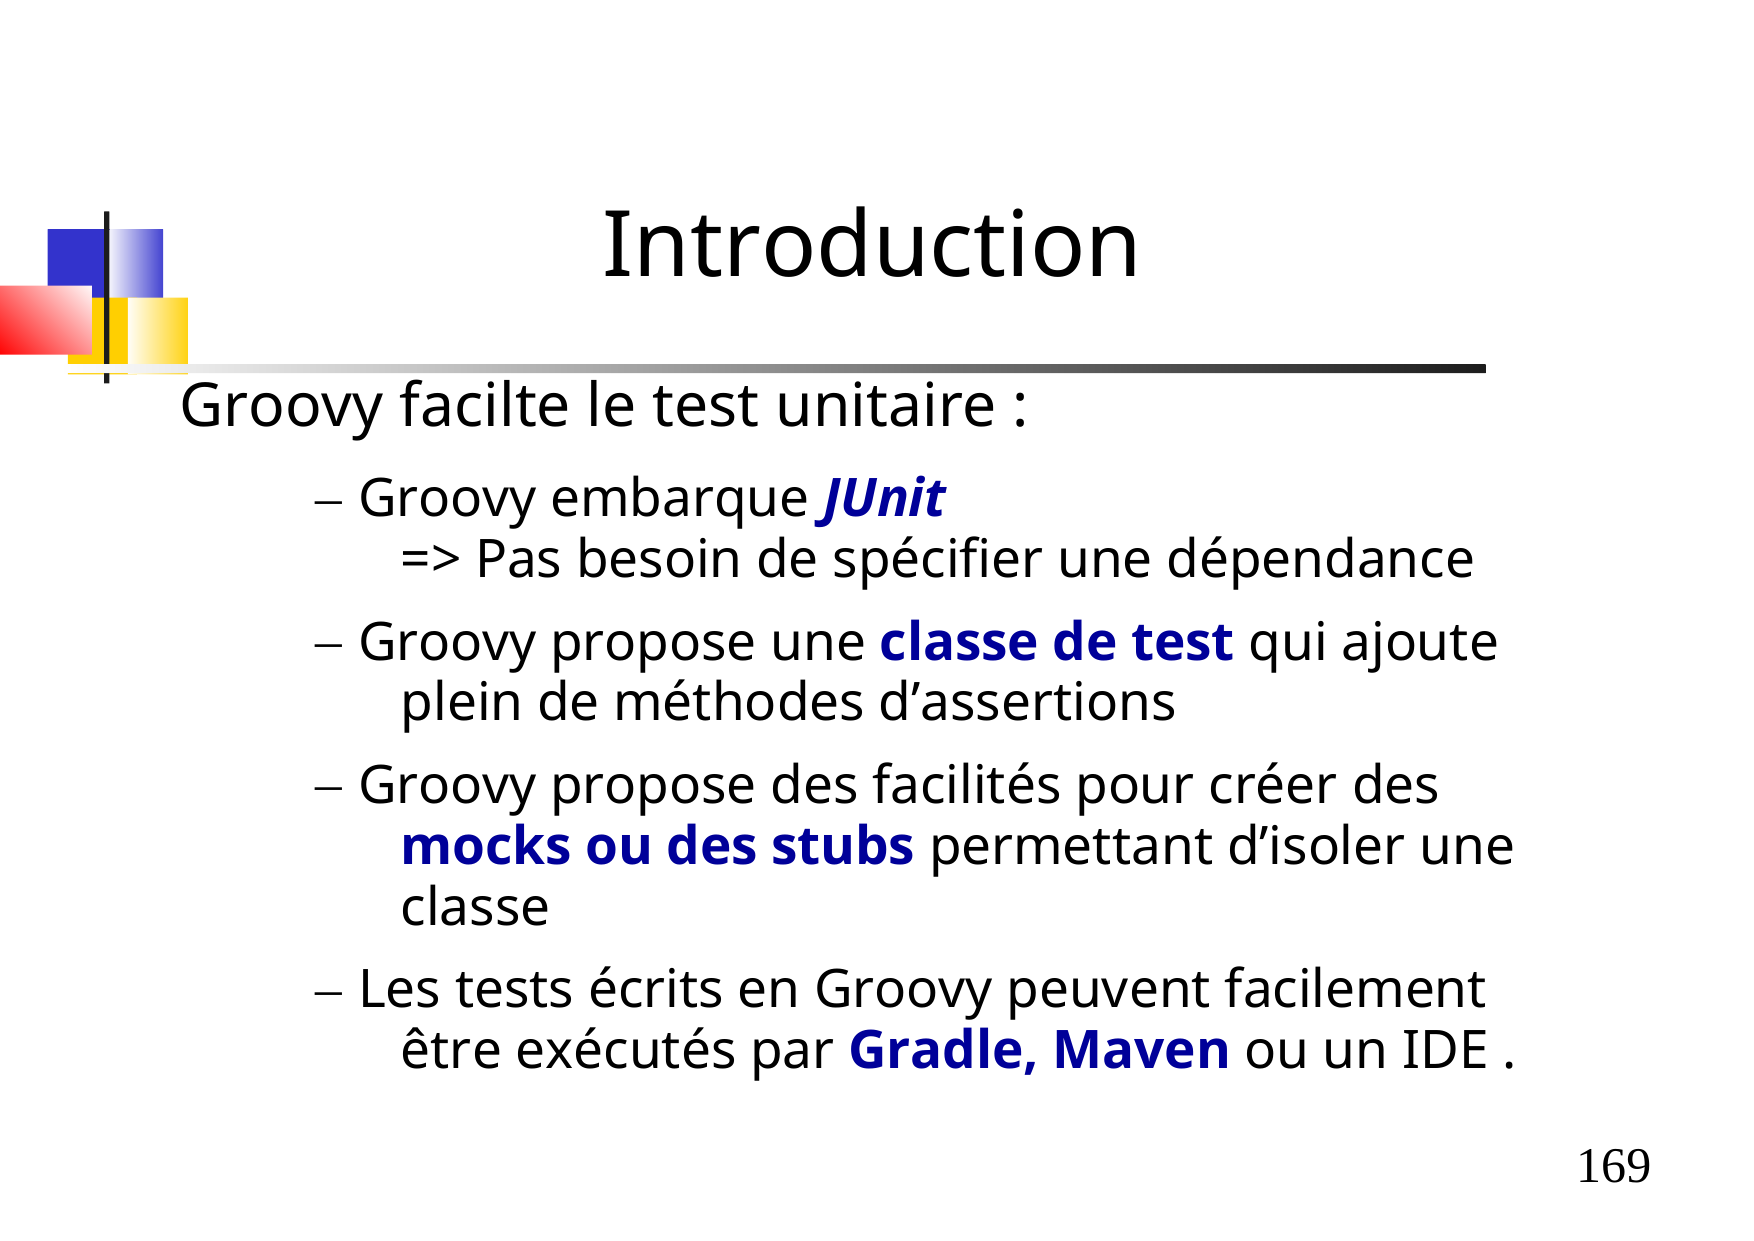

# Introduction
Groovy facilte le test unitaire :
Groovy embarque JUnit
=> Pas besoin de spécifier une dépendance
Groovy propose une classe de test qui ajoute plein de méthodes d’assertions
Groovy propose des facilités pour créer des mocks ou des stubs permettant d’isoler une classe
Les tests écrits en Groovy peuvent facilement être exécutés par Gradle, Maven ou un IDE .